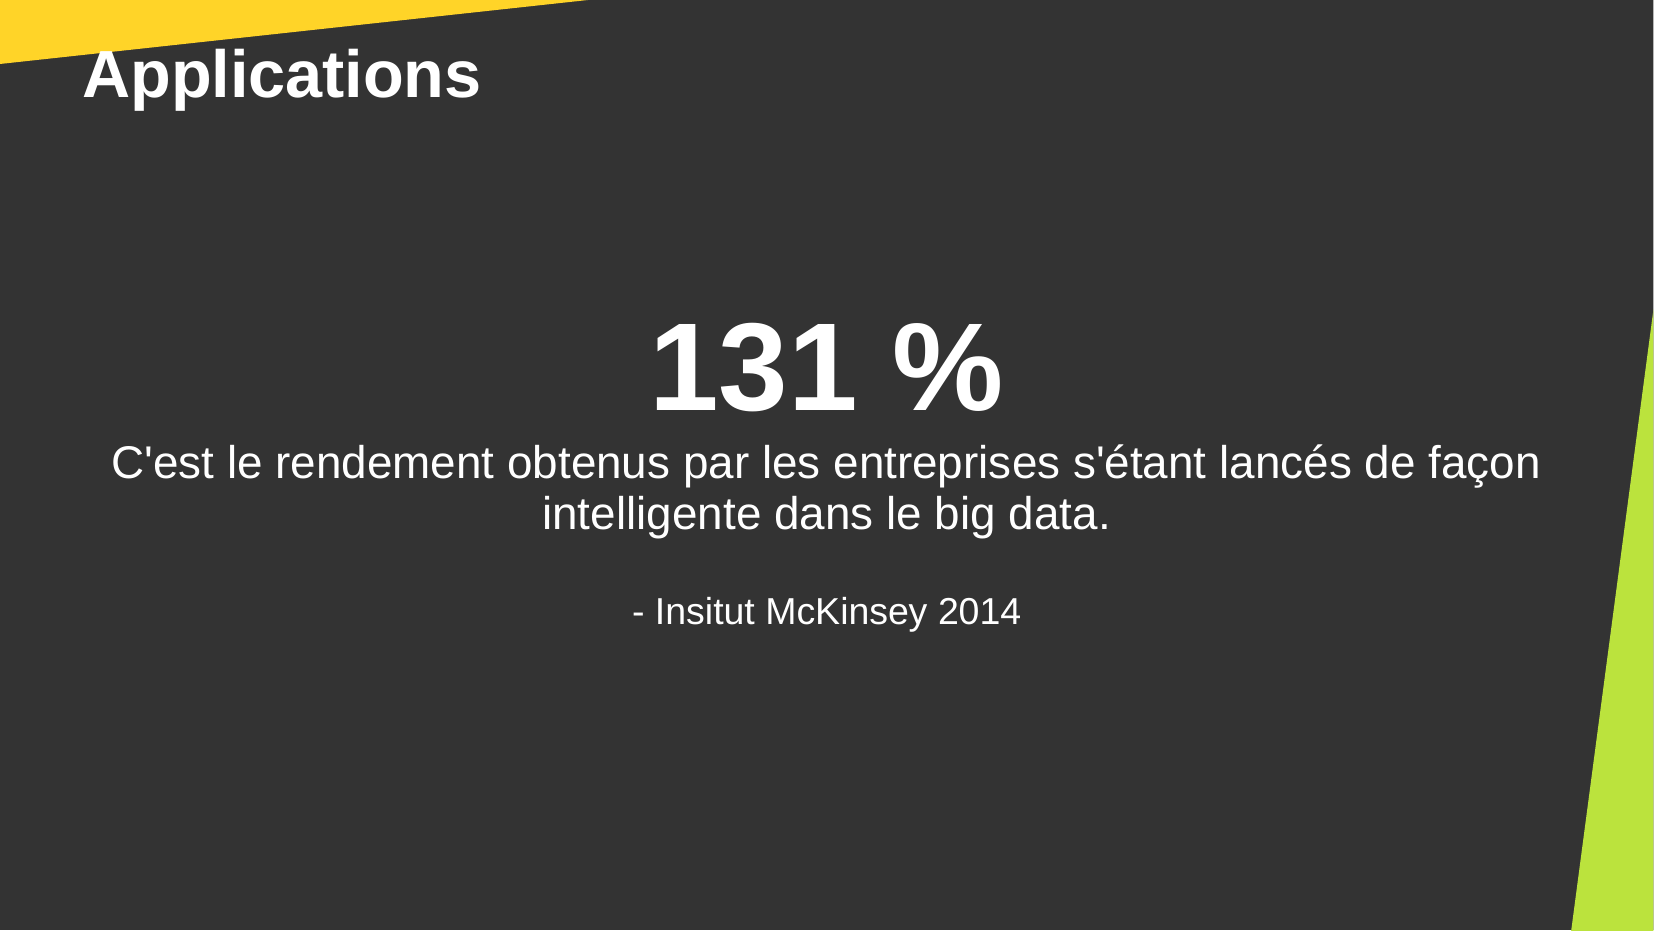

# Applications
131 %
C'est le rendement obtenus par les entreprises s'étant lancés de façon intelligente dans le big data.
- Insitut McKinsey 2014